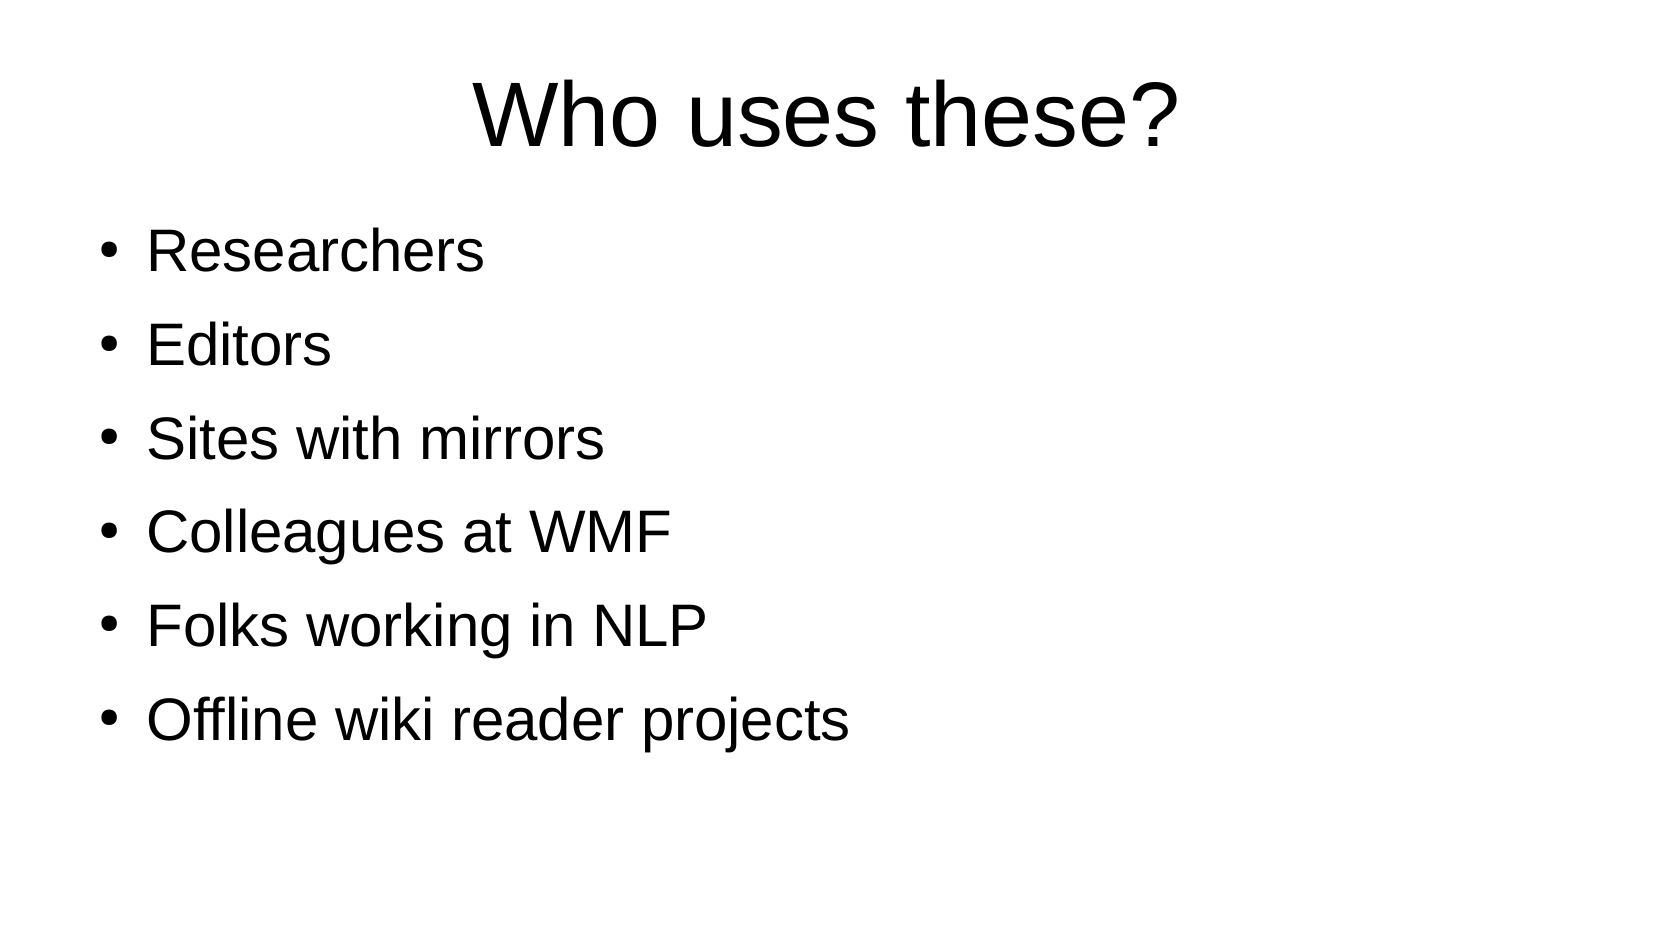

# Who uses these?
Researchers
Editors
Sites with mirrors
Colleagues at WMF
Folks working in NLP
Offline wiki reader projects